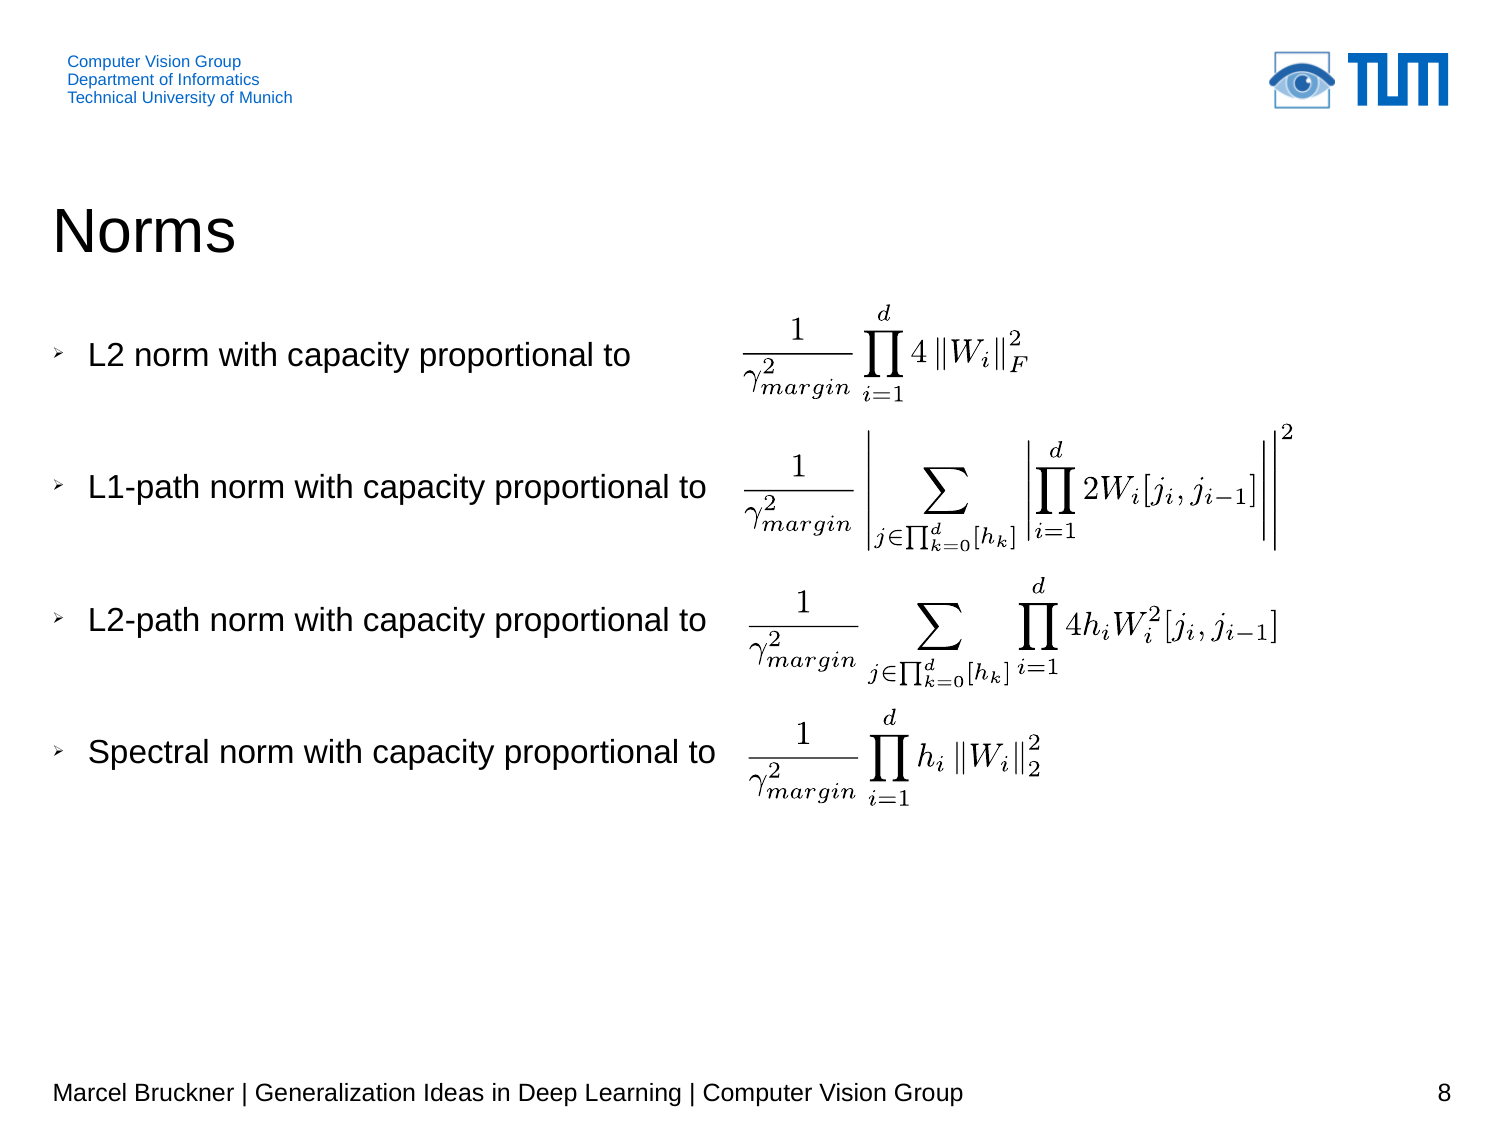

# Norms
L2 norm with capacity proportional to
L1-path norm with capacity proportional to
L2-path norm with capacity proportional to
Spectral norm with capacity proportional to
Marcel Bruckner | Generalization Ideas in Deep Learning | Computer Vision Group
8